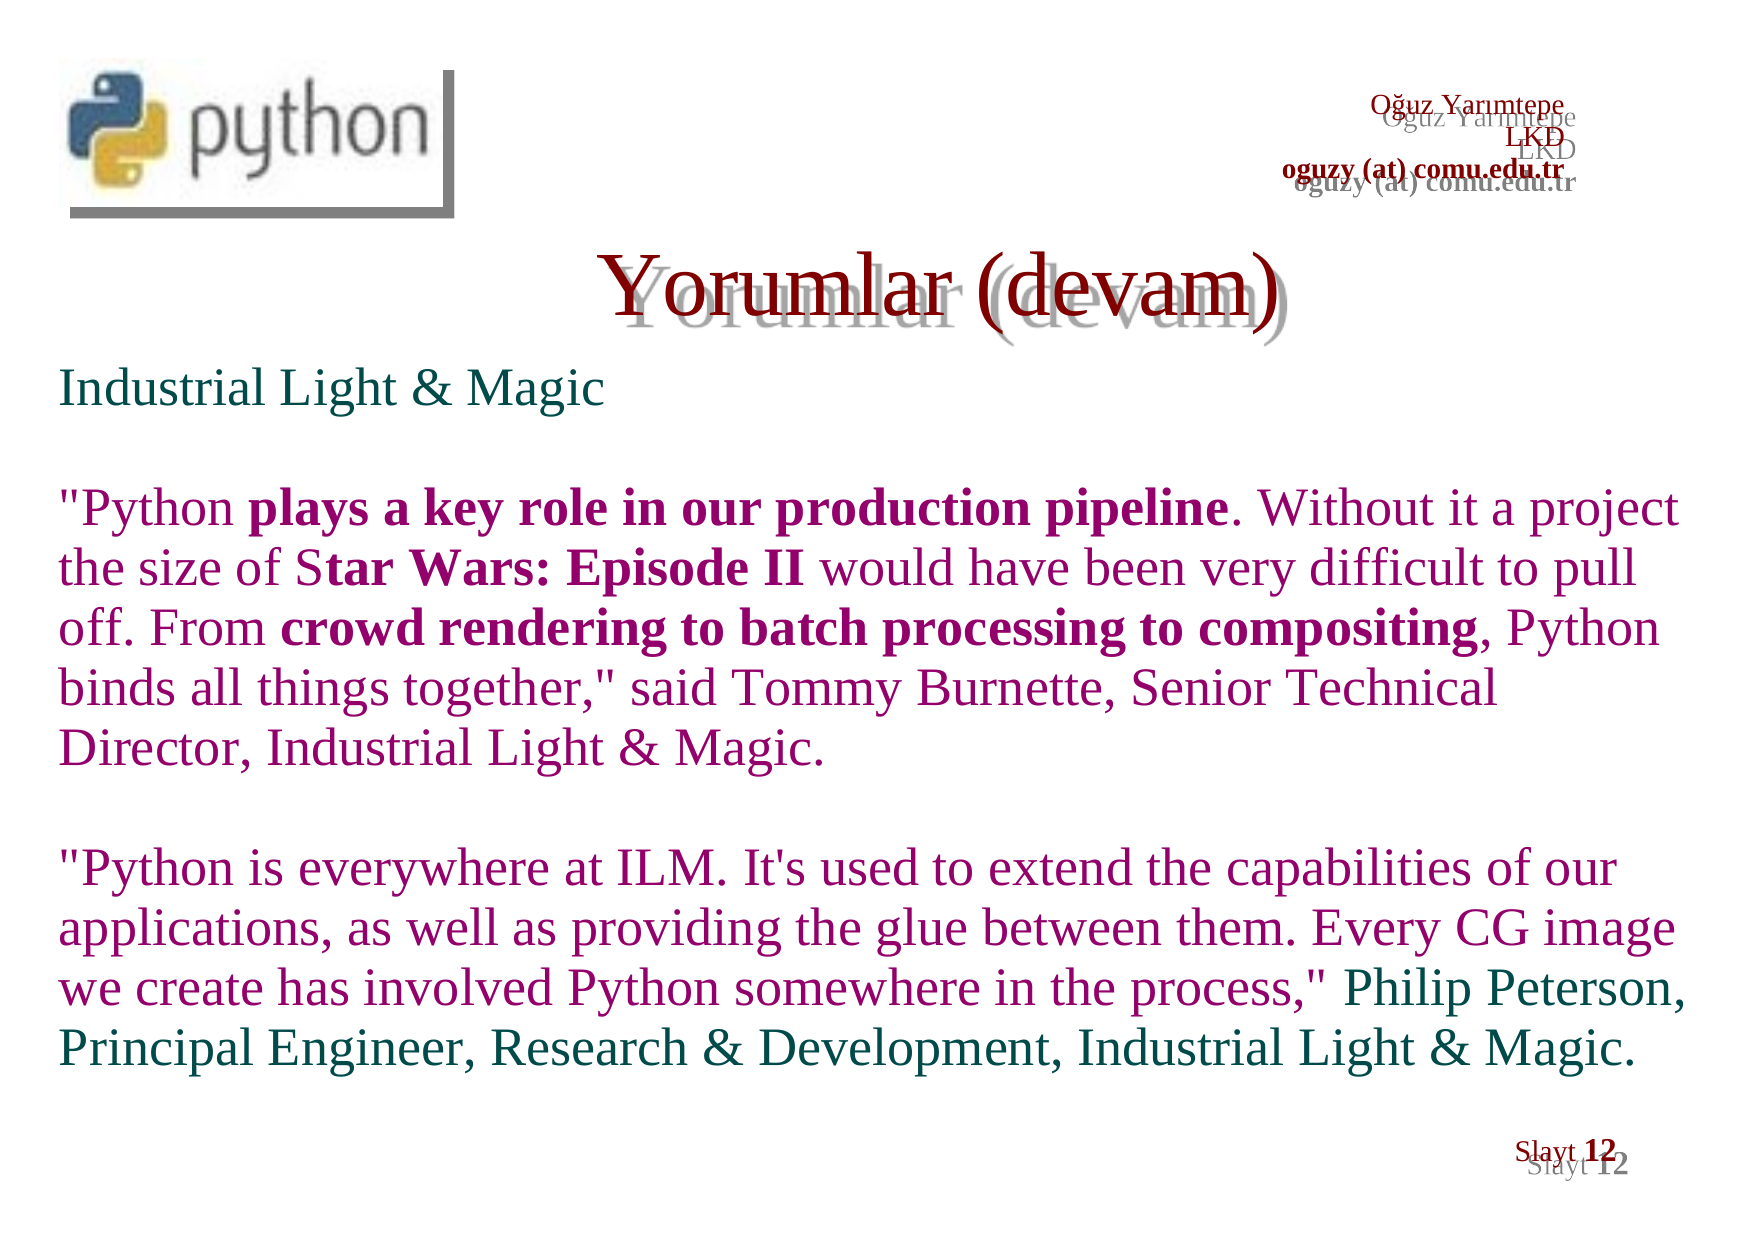

# Yorumlar (devam)
Industrial Light & Magic
"Python plays a key role in our production pipeline. Without it a project the size of Star Wars: Episode II would have been very difficult to pull off. From crowd rendering to batch processing to compositing, Python binds all things together," said Tommy Burnette, Senior Technical Director, Industrial Light & Magic.
"Python is everywhere at ILM. It's used to extend the capabilities of our applications, as well as providing the glue between them. Every CG image we create has involved Python somewhere in the process," Philip Peterson, Principal Engineer, Research & Development, Industrial Light & Magic.